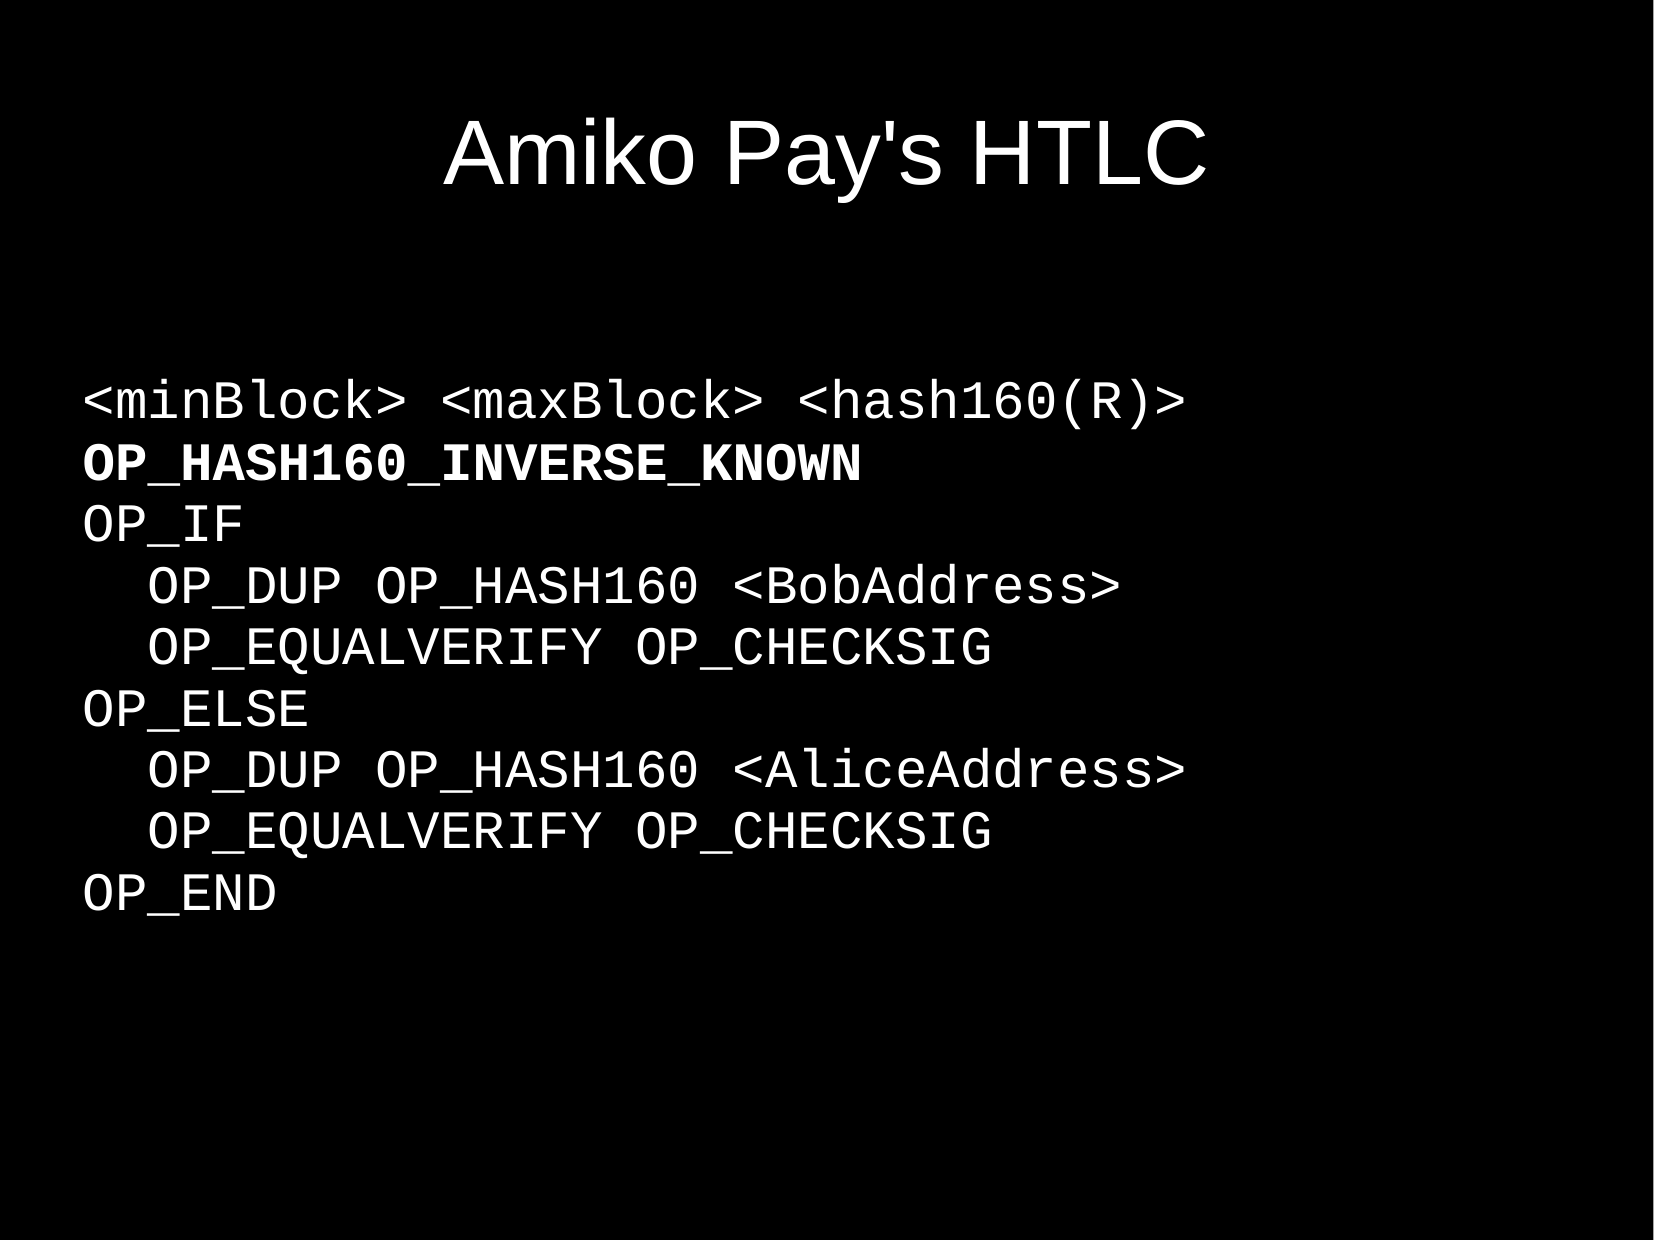

# Amiko Pay's HTLC
<minBlock> <maxBlock> <hash160(R)>
OP_HASH160_INVERSE_KNOWN
OP_IF
 OP_DUP OP_HASH160 <BobAddress>
 OP_EQUALVERIFY OP_CHECKSIG
OP_ELSE
 OP_DUP OP_HASH160 <AliceAddress>
 OP_EQUALVERIFY OP_CHECKSIG
OP_END